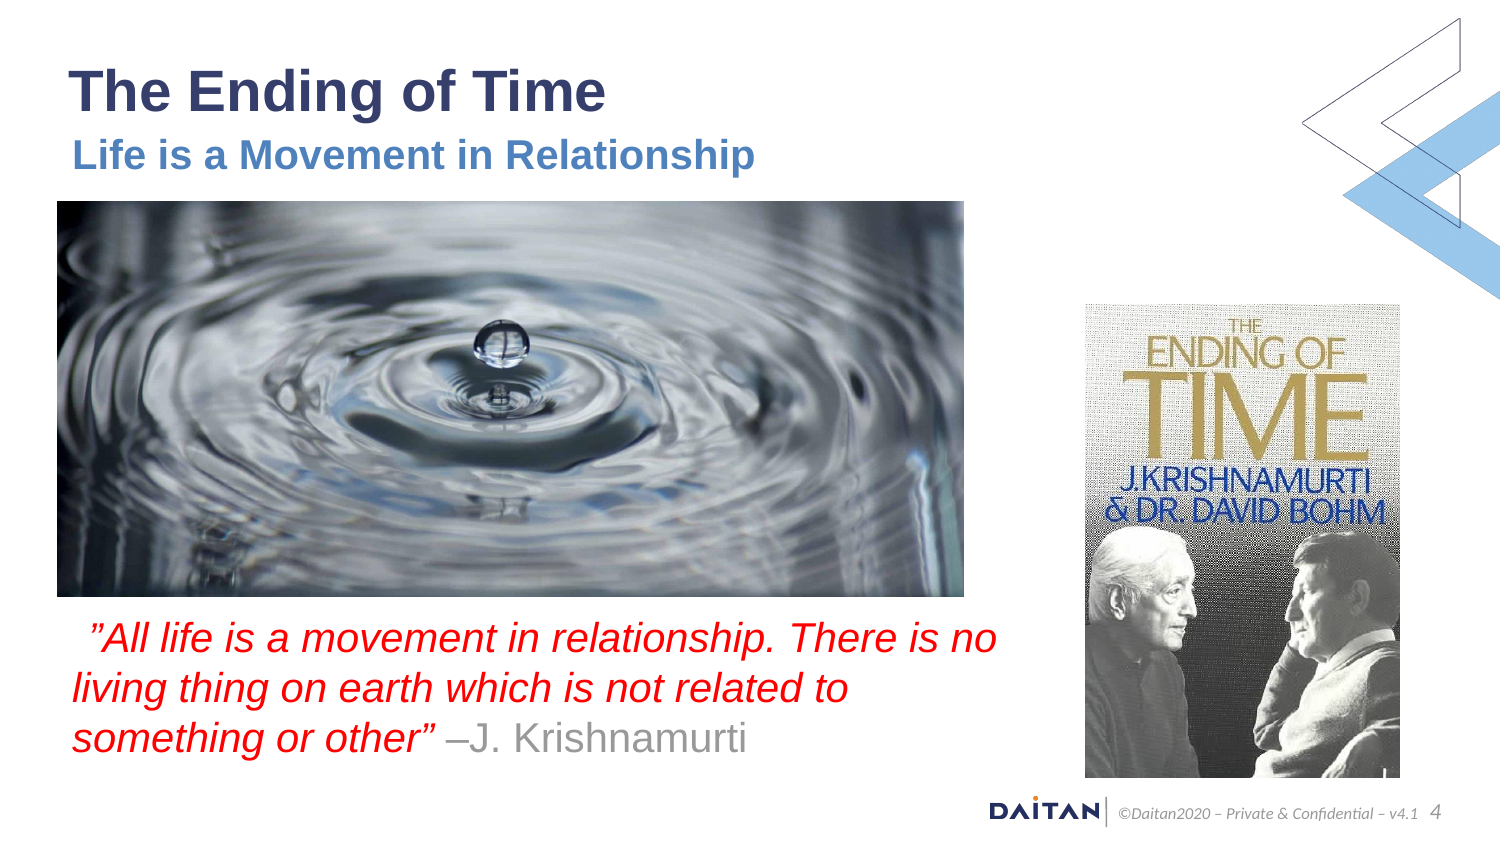

The Ending of Time
Life is a Movement in Relationship
#
 ”All life is a movement in relationship. There is no living thing on earth which is not related to something or other” –J. Krishnamurti